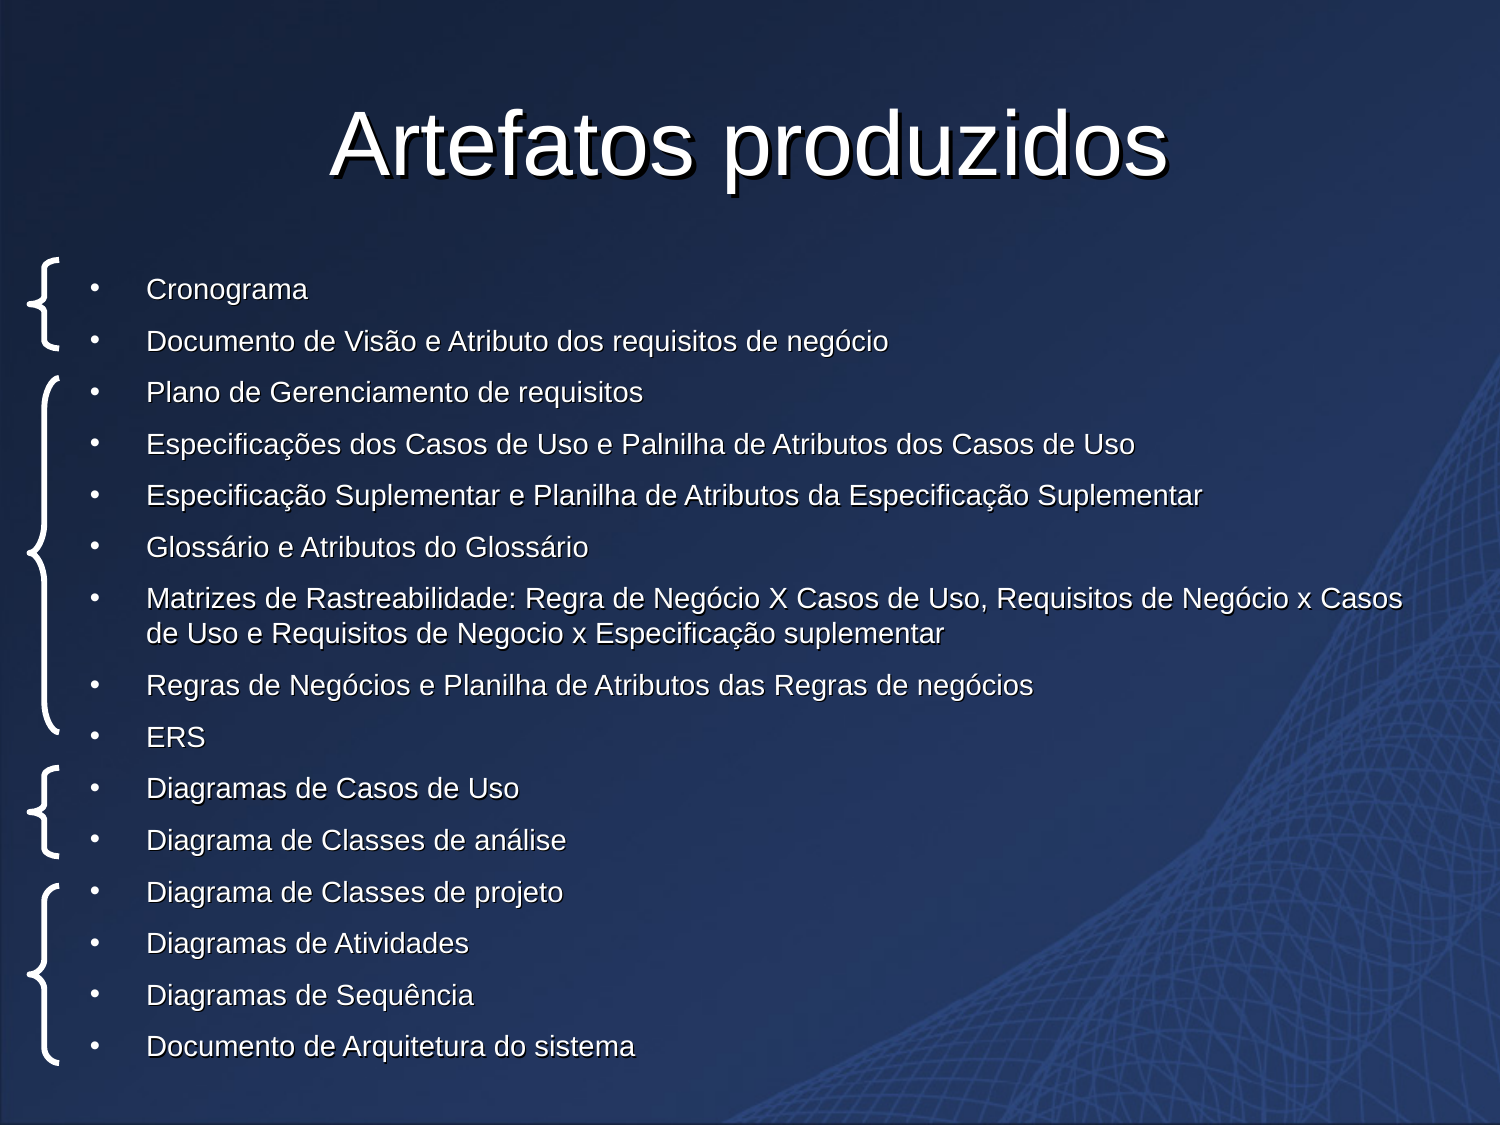

# Artefatos produzidos
Cronograma
Documento de Visão e Atributo dos requisitos de negócio
Plano de Gerenciamento de requisitos
Especificações dos Casos de Uso e Palnilha de Atributos dos Casos de Uso
Especificação Suplementar e Planilha de Atributos da Especificação Suplementar
Glossário e Atributos do Glossário
Matrizes de Rastreabilidade: Regra de Negócio X Casos de Uso, Requisitos de Negócio x Casos de Uso e Requisitos de Negocio x Especificação suplementar
Regras de Negócios e Planilha de Atributos das Regras de negócios
ERS
Diagramas de Casos de Uso
Diagrama de Classes de análise
Diagrama de Classes de projeto
Diagramas de Atividades
Diagramas de Sequência
Documento de Arquitetura do sistema